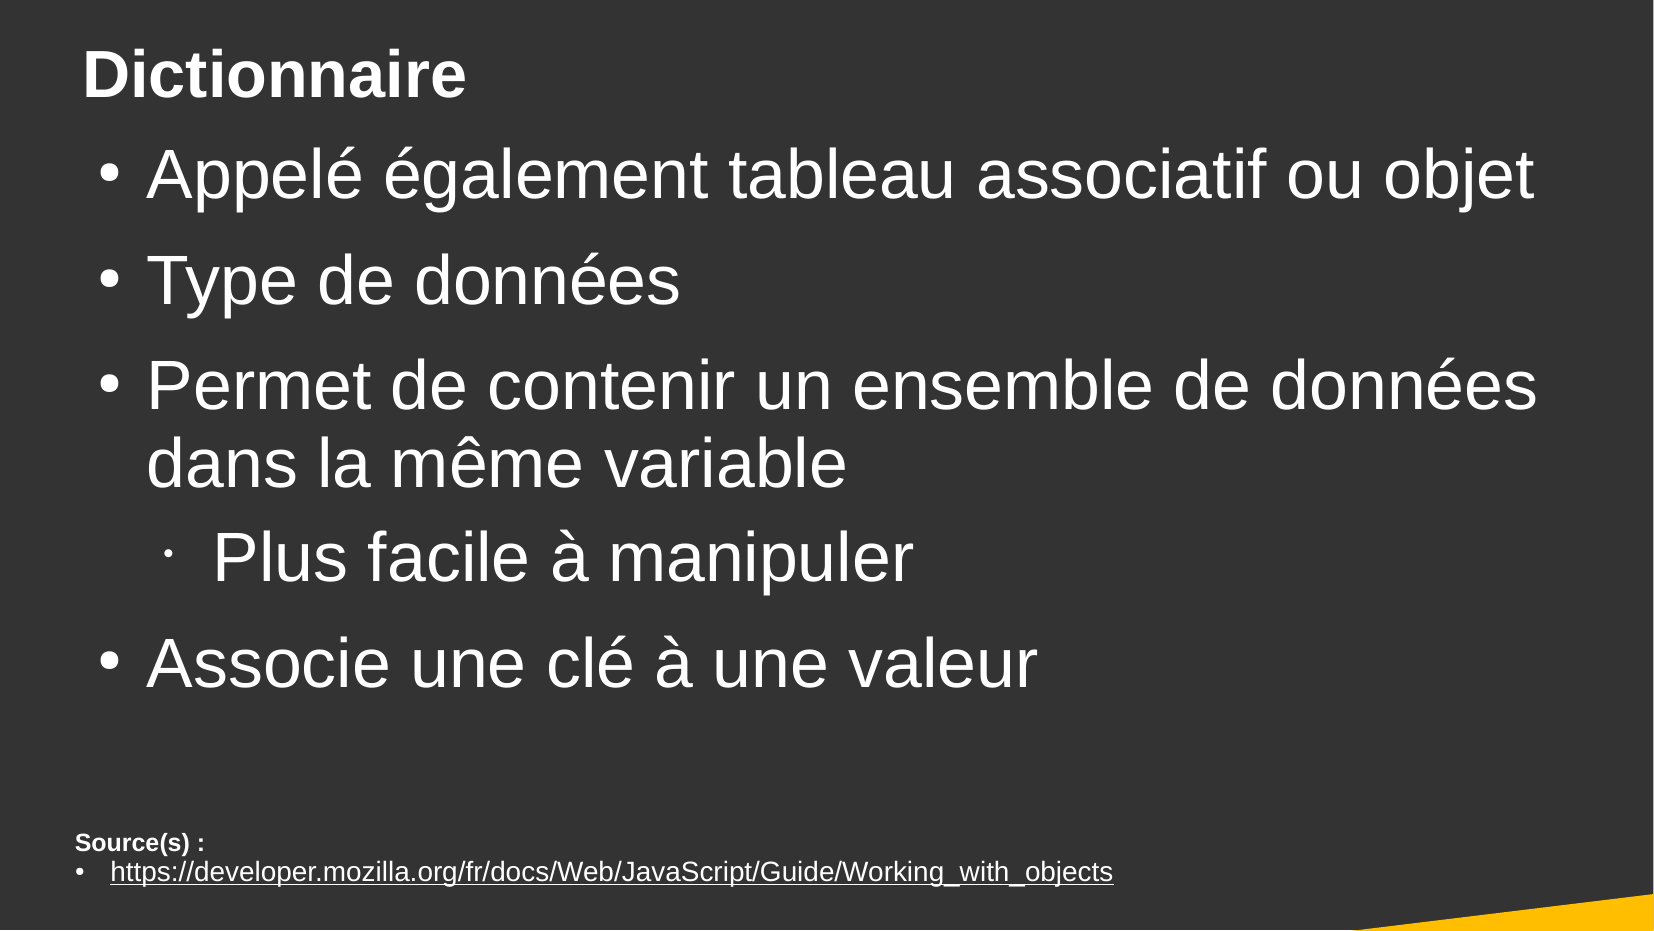

# Dictionnaire
Appelé également tableau associatif ou objet
Type de données
Permet de contenir un ensemble de données dans la même variable
Plus facile à manipuler
Associe une clé à une valeur
Source(s) :
https://developer.mozilla.org/fr/docs/Web/JavaScript/Guide/Working_with_objects